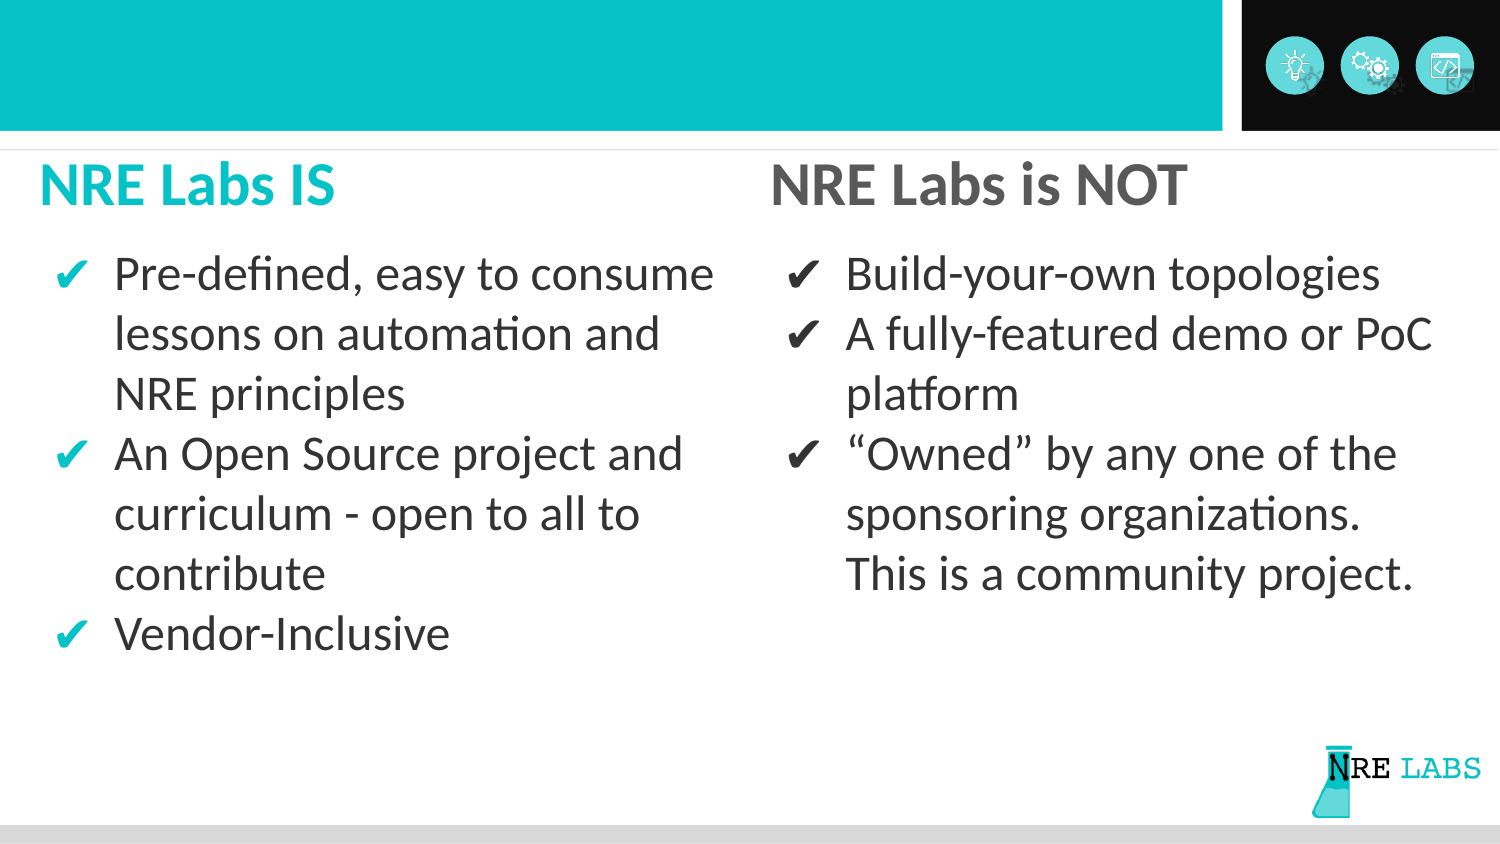

# NRE Labs IS
NRE Labs is NOT
Pre-defined, easy to consume lessons on automation and NRE principles
An Open Source project and curriculum - open to all to contribute
Vendor-Inclusive
Build-your-own topologies
A fully-featured demo or PoC platform
“Owned” by any one of the sponsoring organizations. This is a community project.